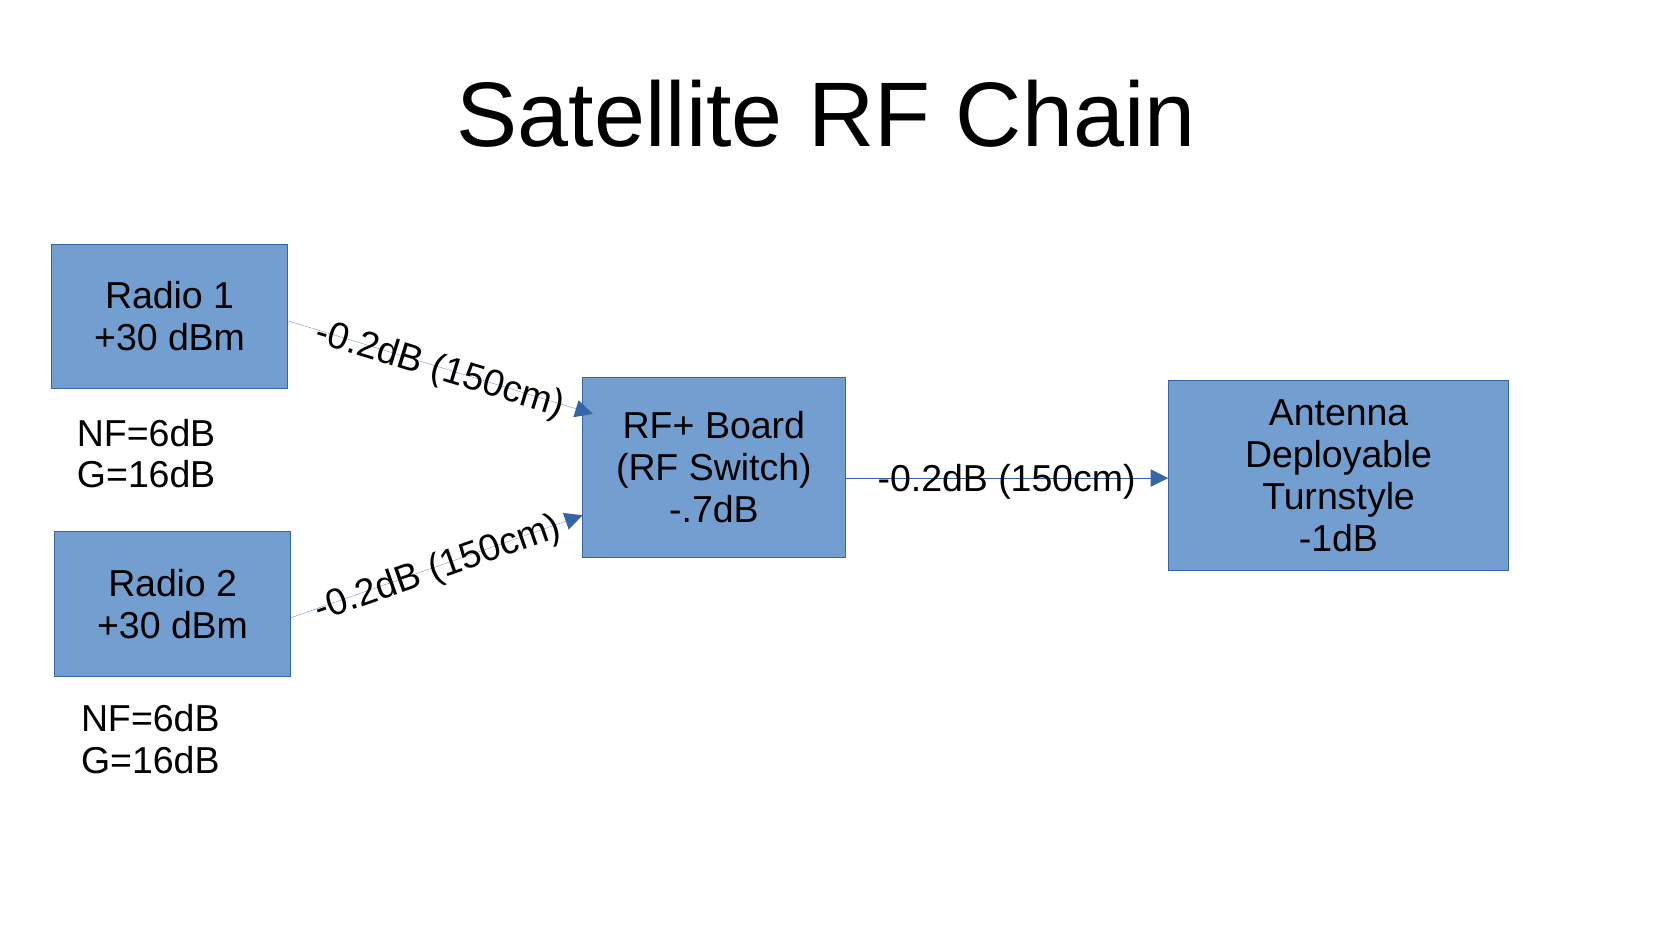

# Satellite RF Chain
Radio 1
+30 dBm
-0.2dB (150cm)
RF+ Board
(RF Switch)
-.7dB
Antenna
Deployable Turnstyle
-1dB
NF=6dB
G=16dB
-0.2dB (150cm)
-0.2dB (150cm)
Radio 2
+30 dBm
NF=6dB
G=16dB